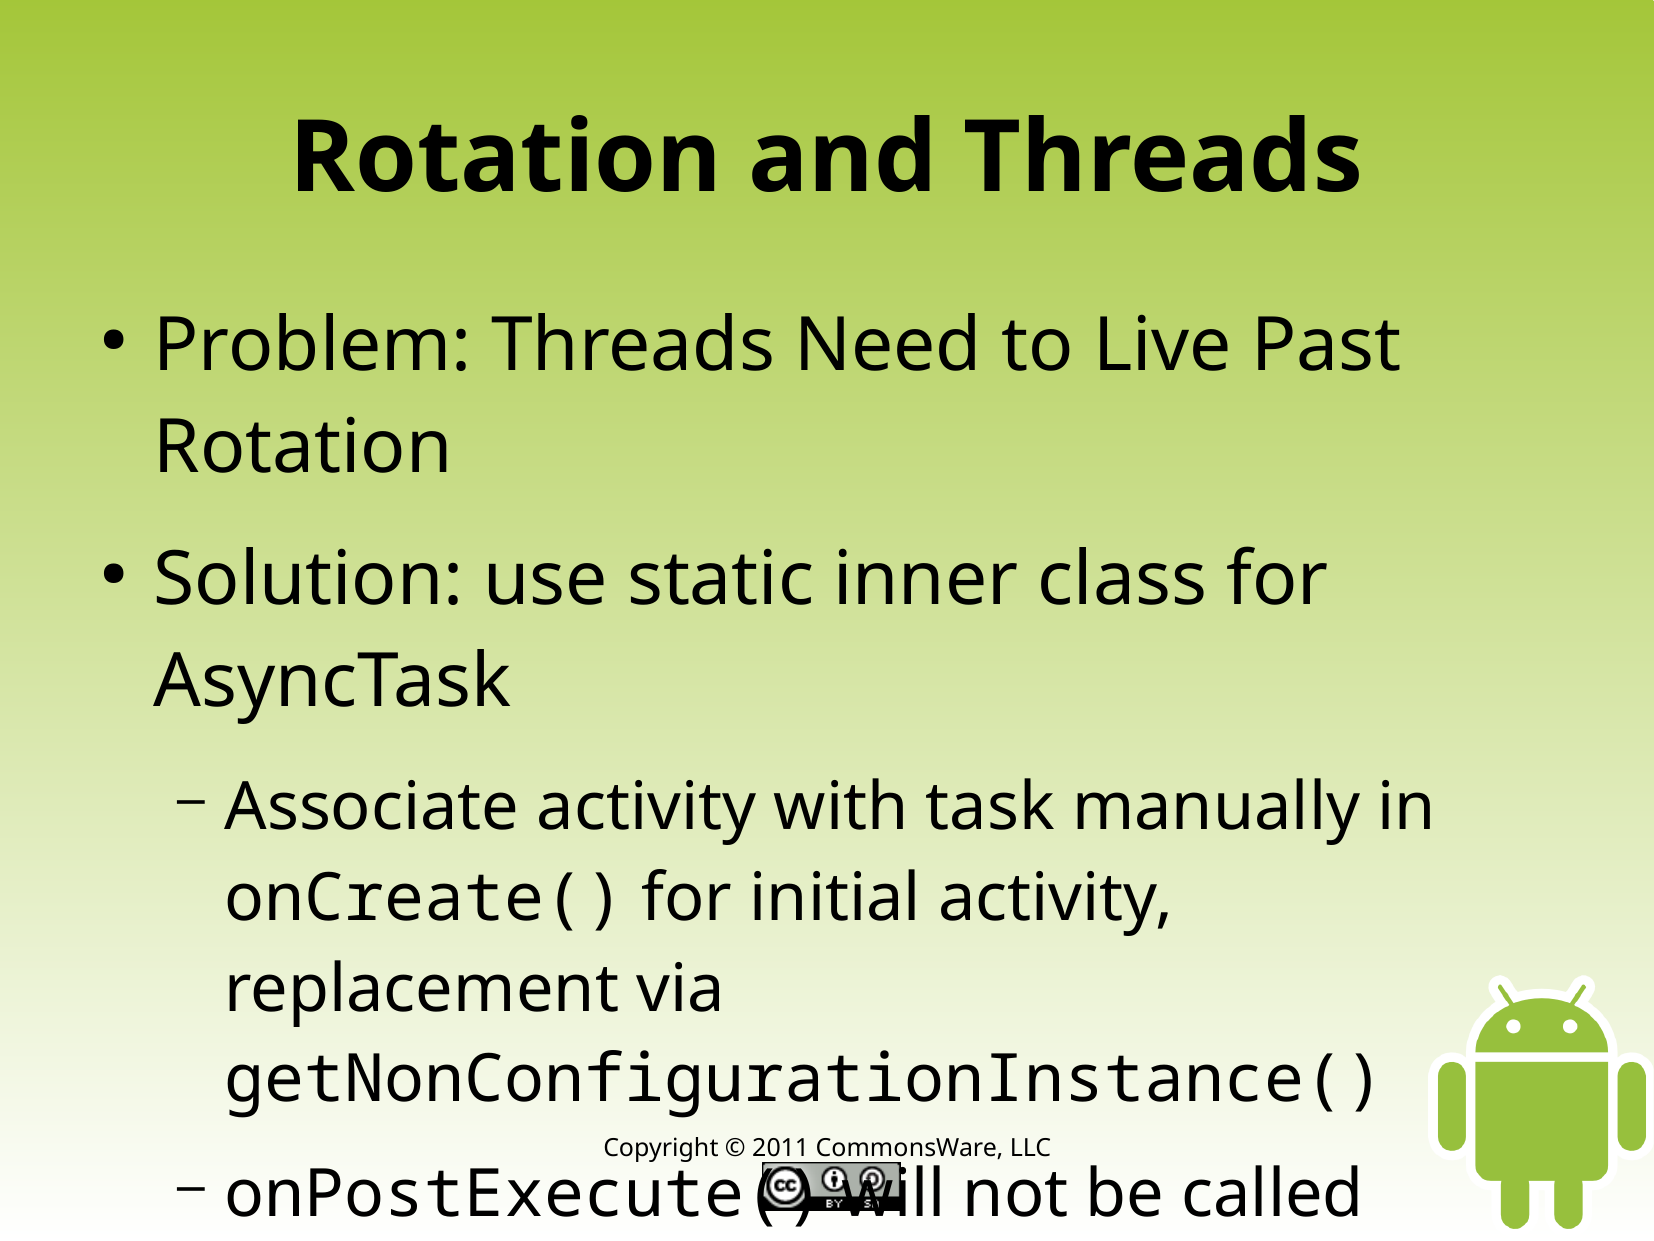

# Rotation and Threads
Problem: Threads Need to Live Past Rotation
Solution: use static inner class for AsyncTask
Associate activity with task manually in onCreate() for initial activity, replacement via getNonConfigurationInstance()
onPostExecute() will not be called between onRetainNonConfigurationInstance() of old activity and onCreate() of new activity